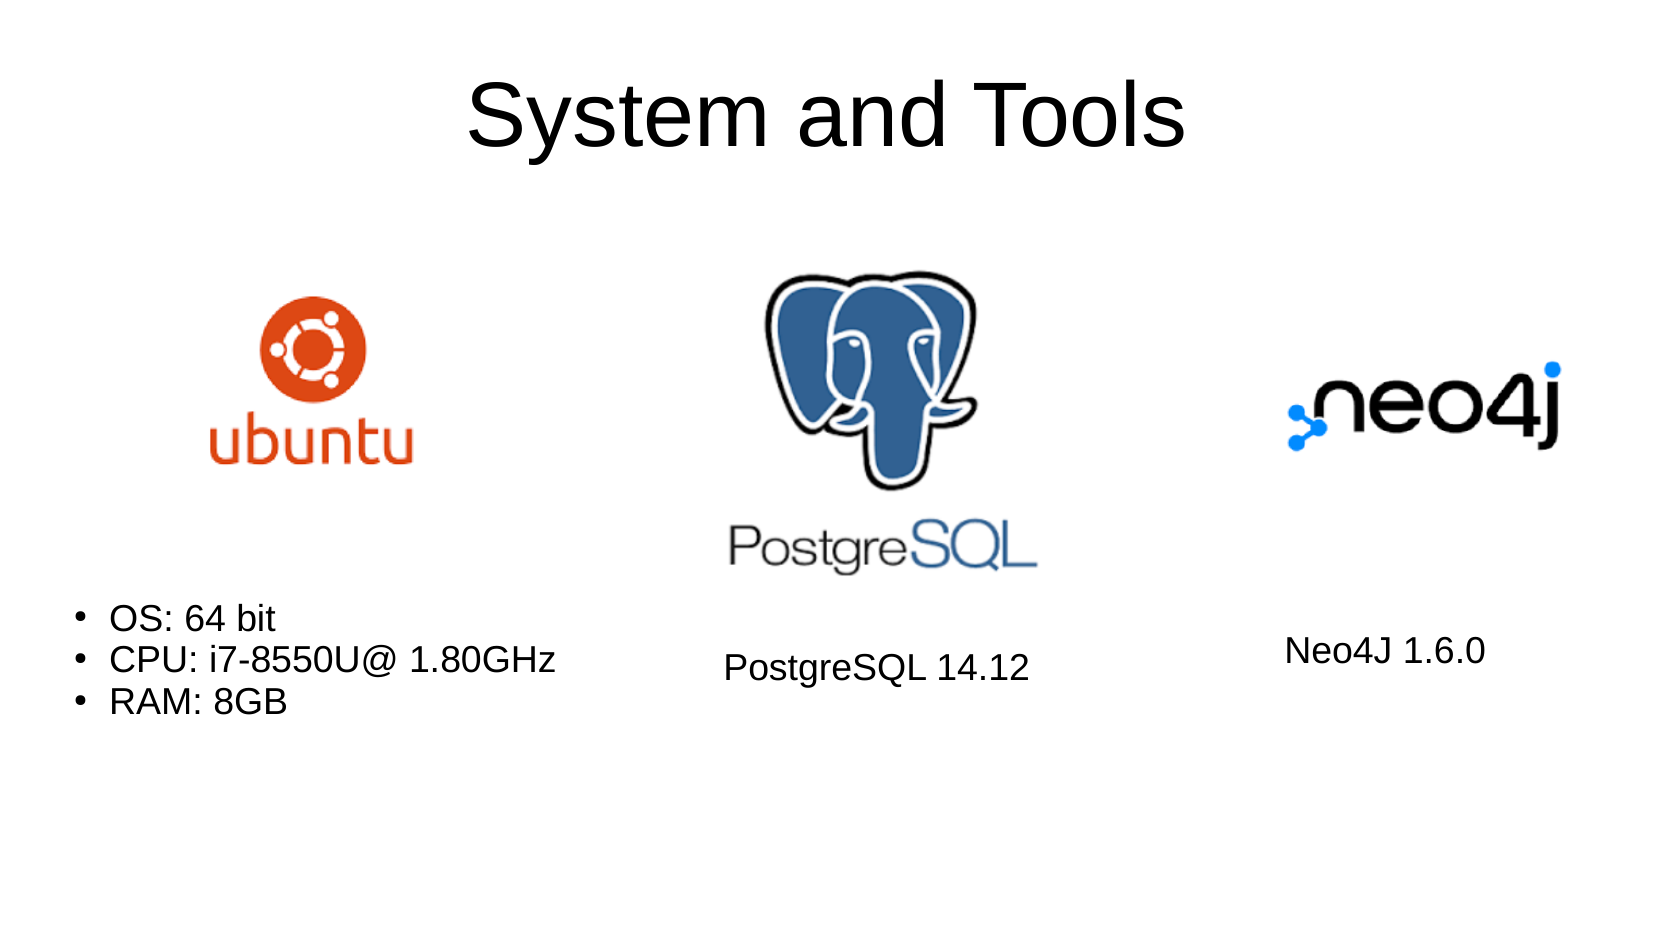

# System and Tools
OS: 64 bit
CPU: i7-8550U@ 1.80GHz
RAM: 8GB
Neo4J 1.6.0
PostgreSQL 14.12